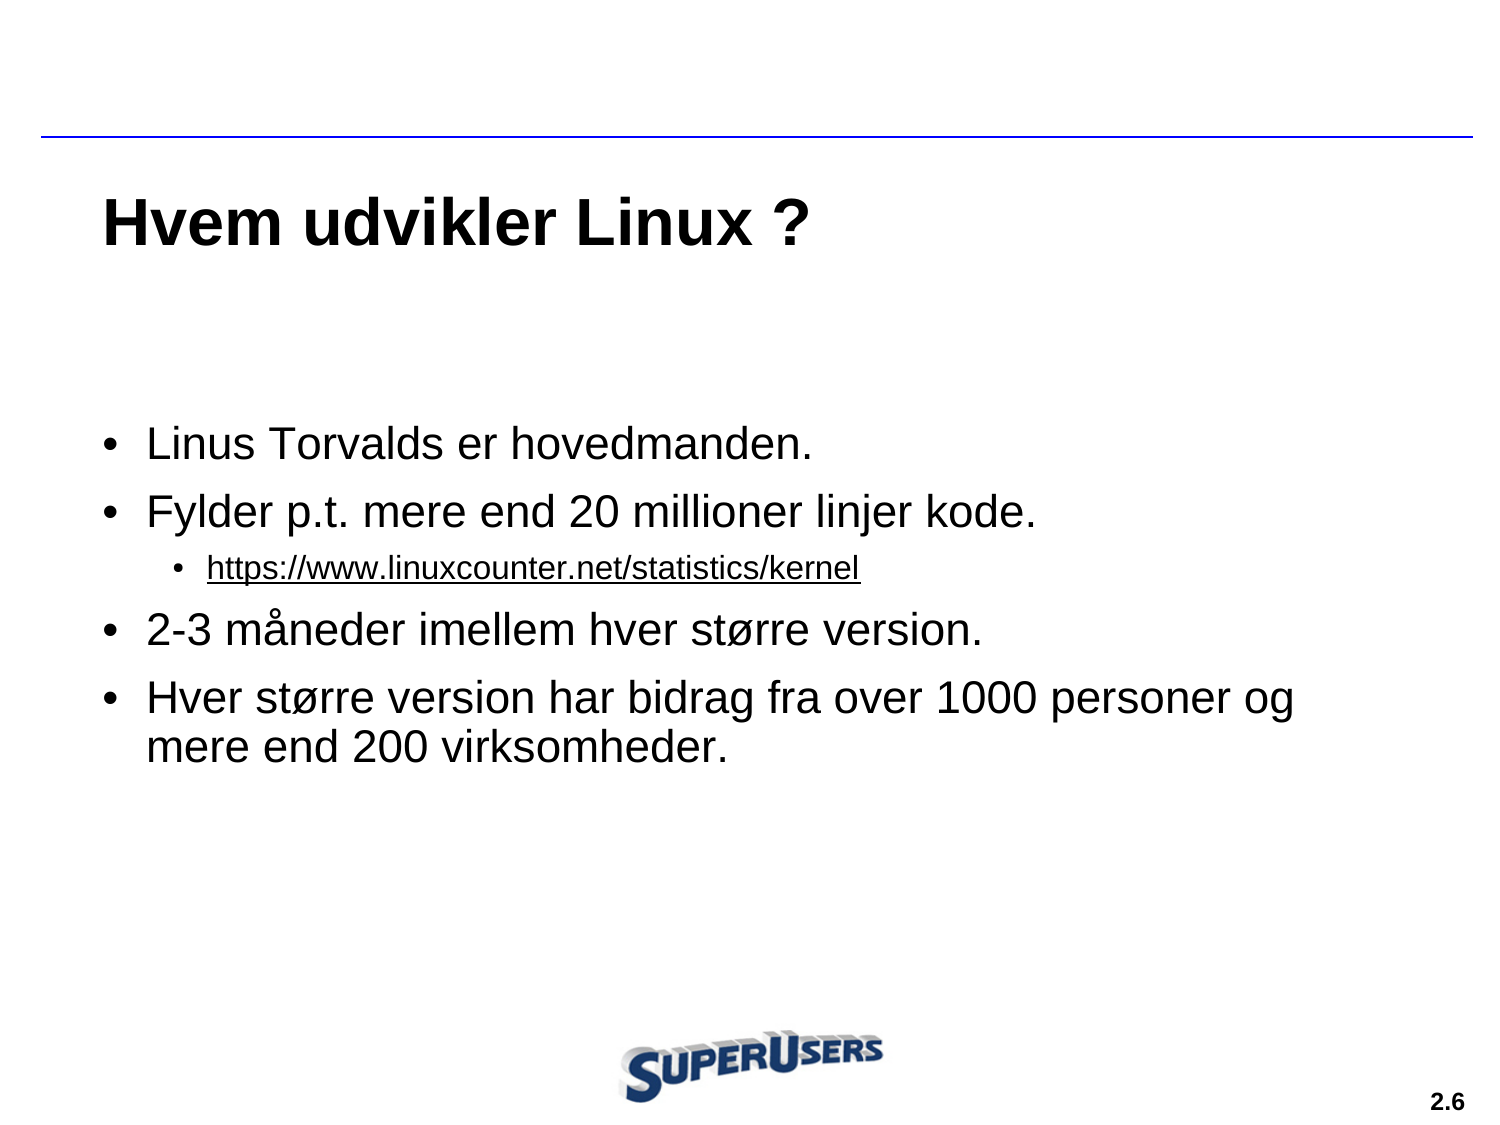

# Hvem udvikler Linux ?
Linus Torvalds er hovedmanden.
Fylder p.t. mere end 20 millioner linjer kode.
https://www.linuxcounter.net/statistics/kernel
2-3 måneder imellem hver større version.
Hver større version har bidrag fra over 1000 personer og mere end 200 virksomheder.